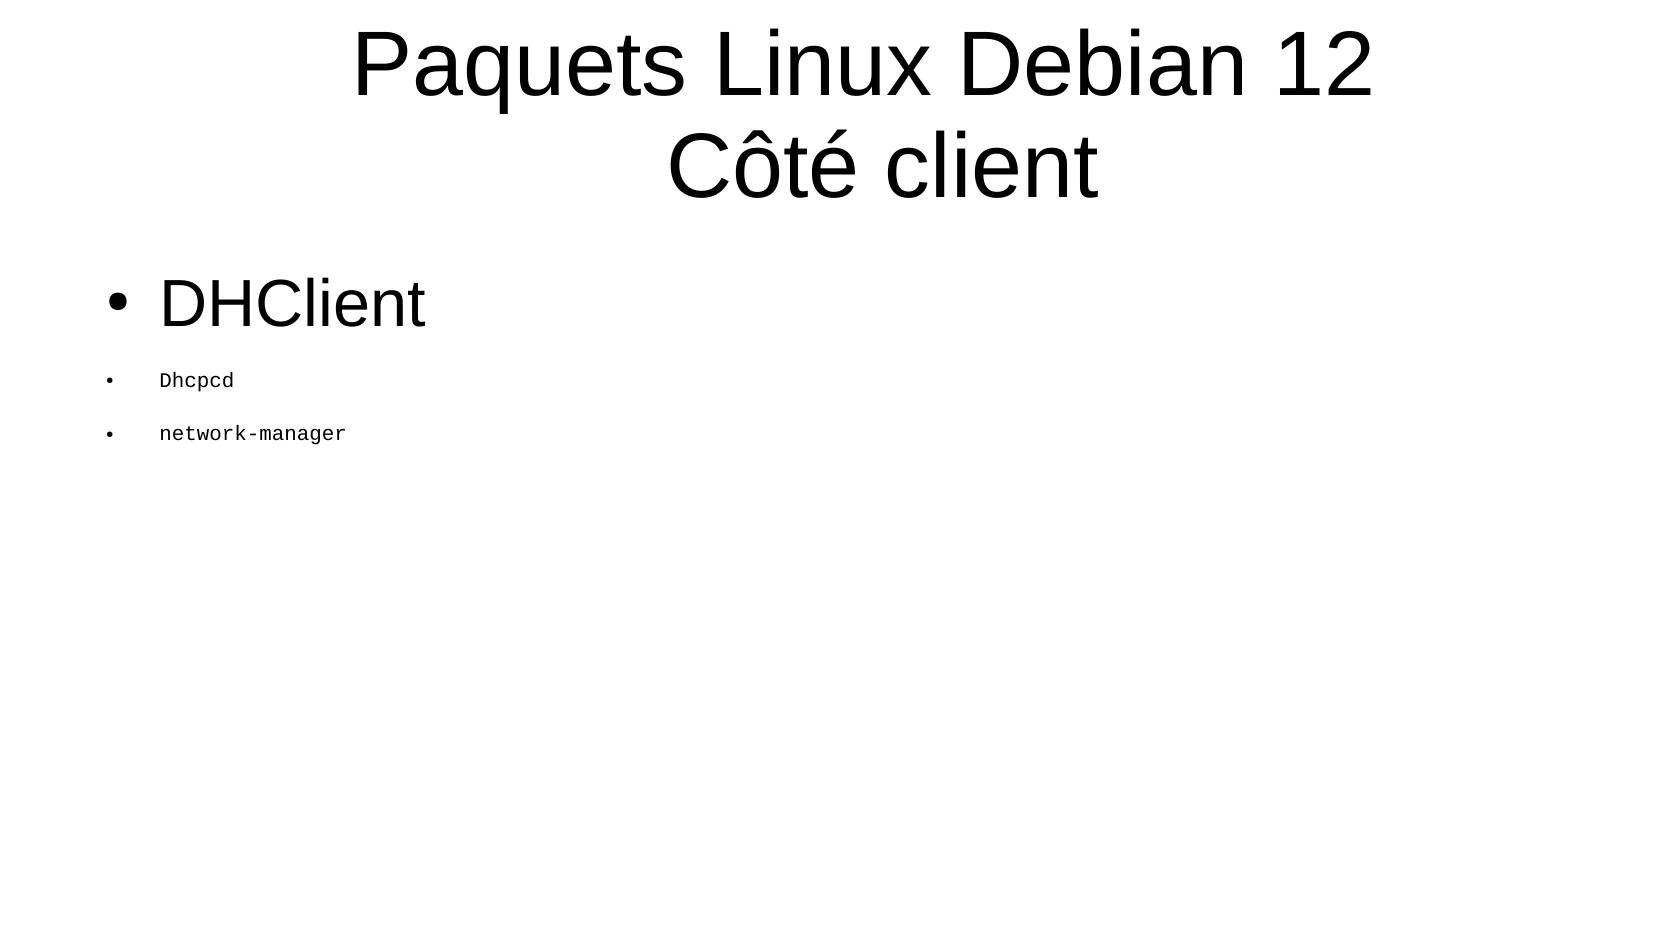

# Paquets Linux Debian 12 Côté client
DHClient
Dhcpcd
network-manager